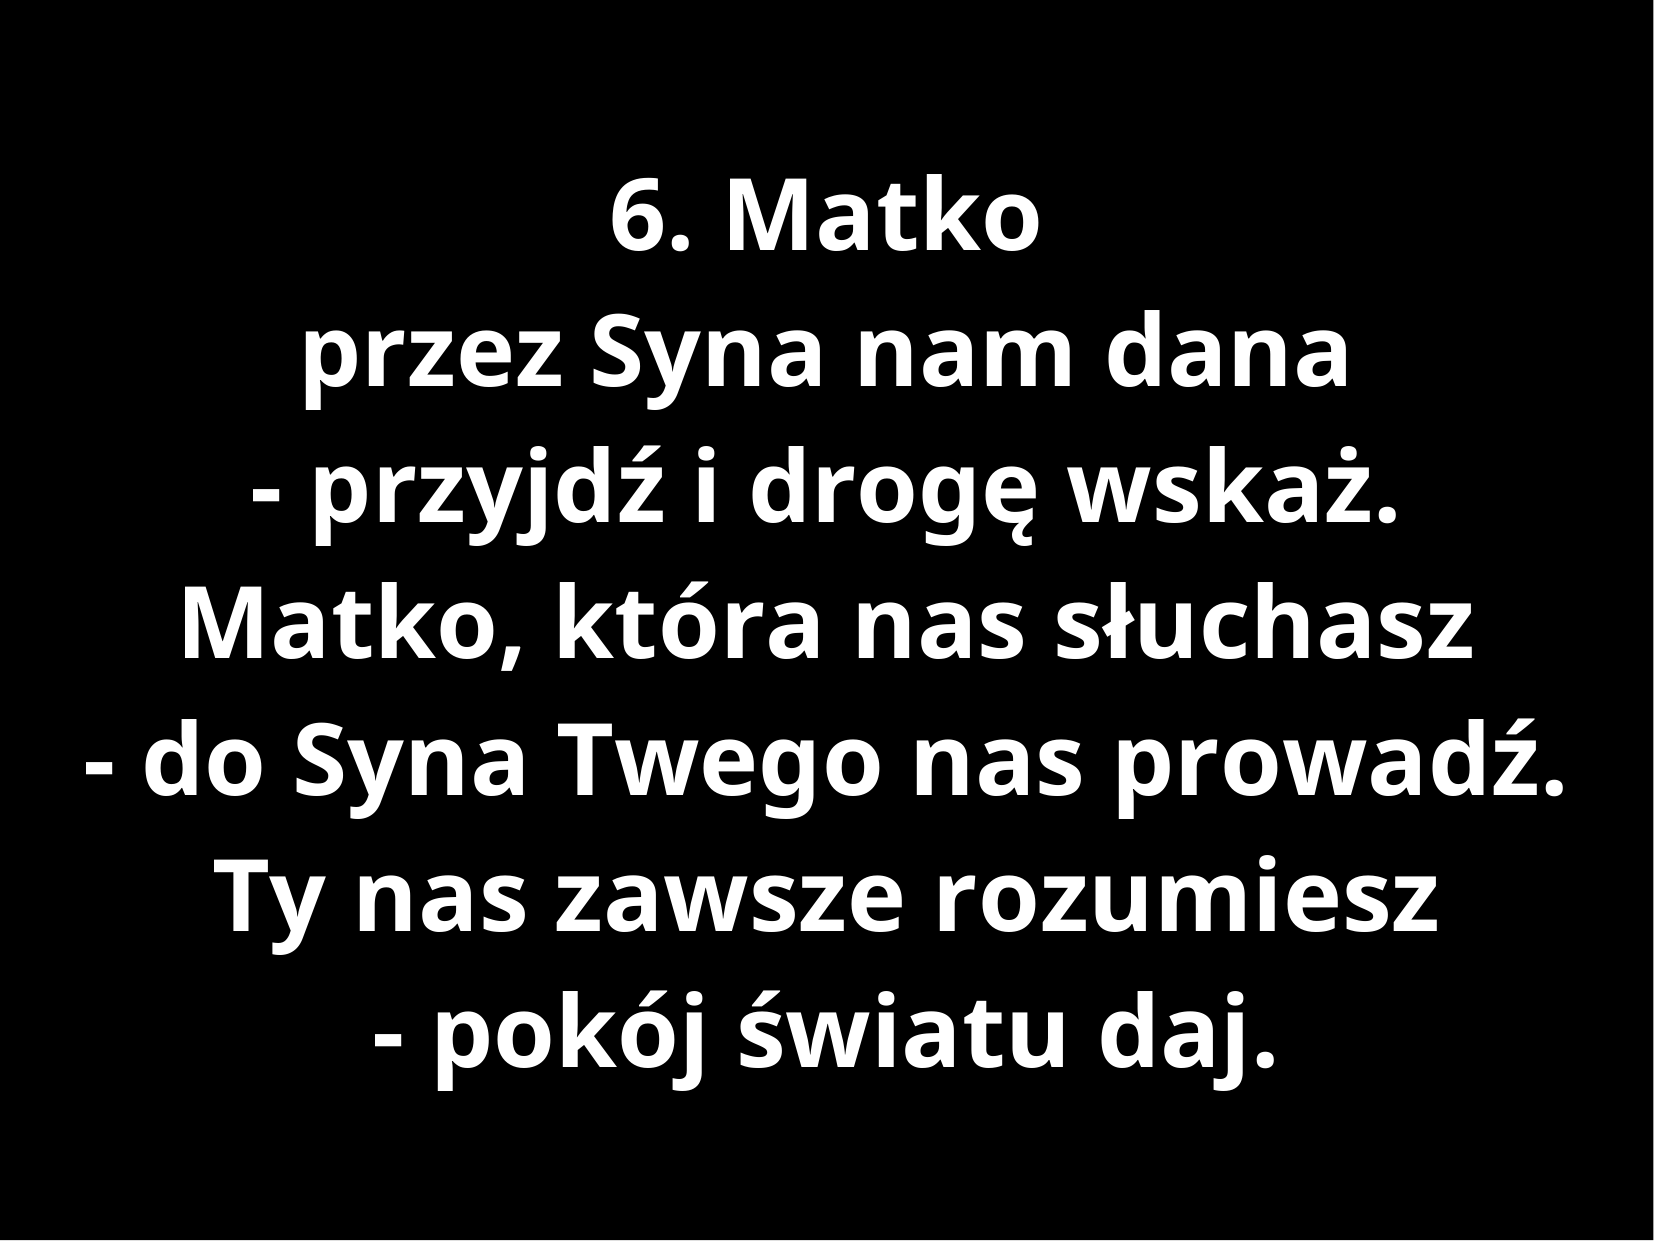

# 6. Matko przez Syna nam dana - przyjdź i drogę wskaż. Matko, która nas słuchasz - do Syna Twego nas prowadź. Ty nas zawsze rozumiesz - pokój światu daj.